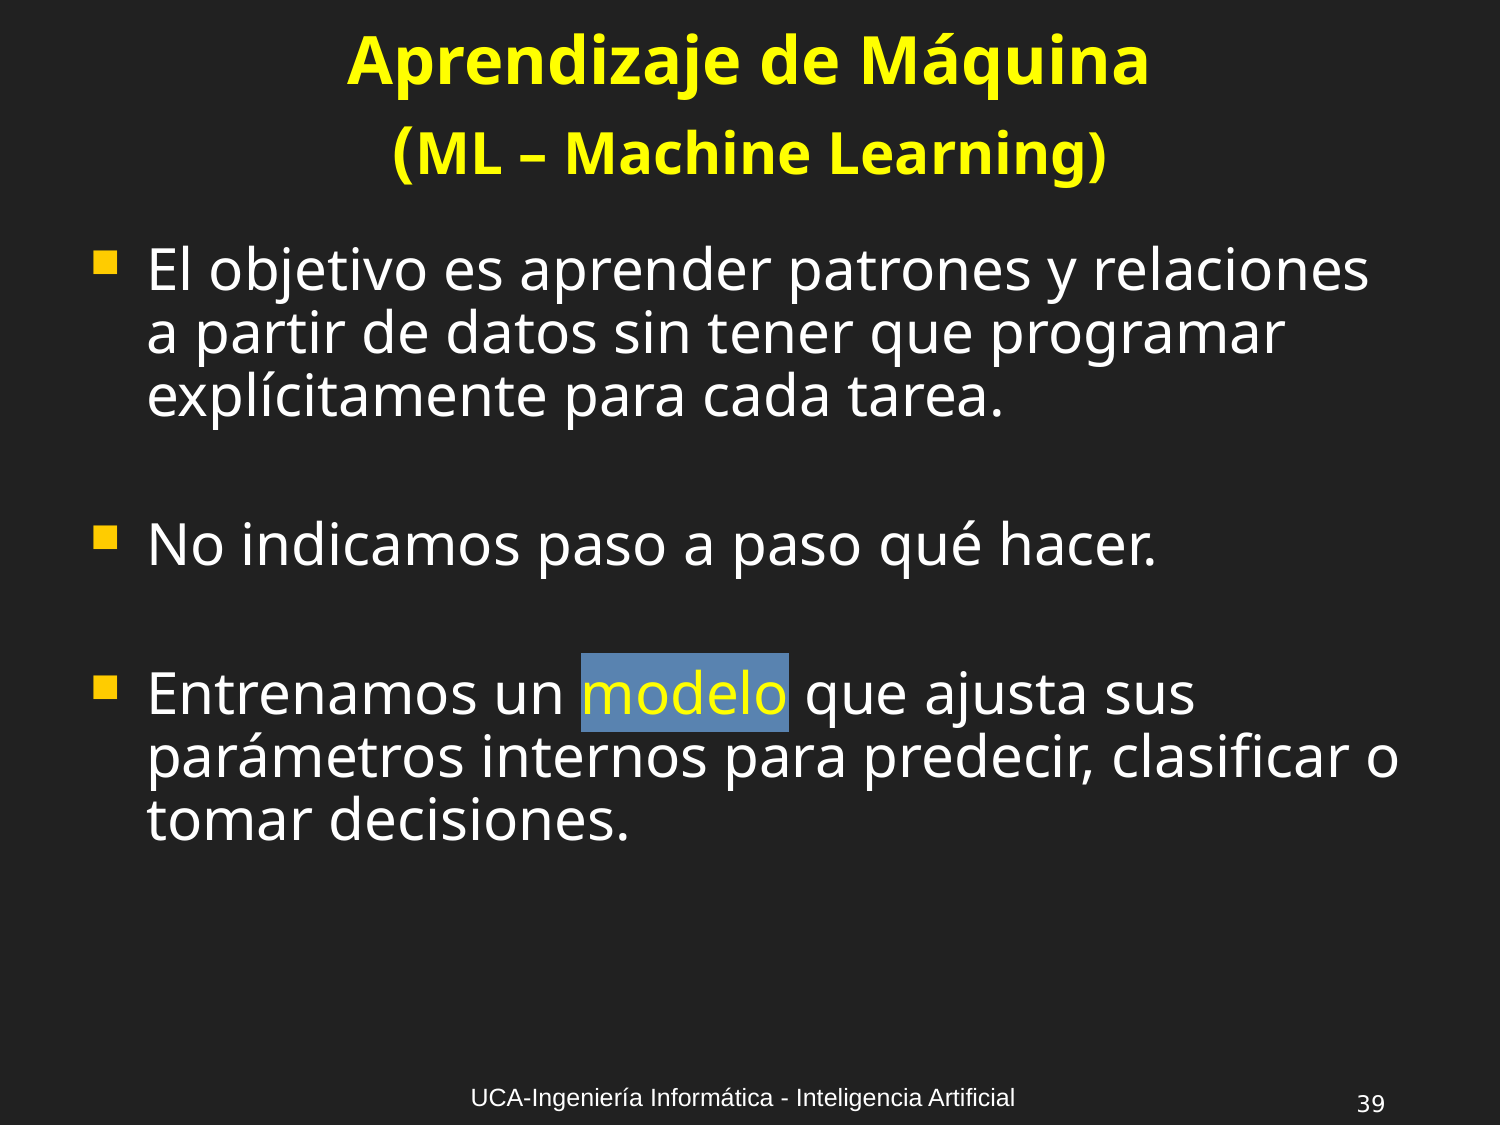

# Aprendizaje de Máquina (ML – Machine Learning)
El objetivo es aprender patrones y relaciones a partir de datos sin tener que programar explícitamente para cada tarea.
No indicamos paso a paso qué hacer.
Entrenamos un modelo que ajusta sus parámetros internos para predecir, clasificar o tomar decisiones.